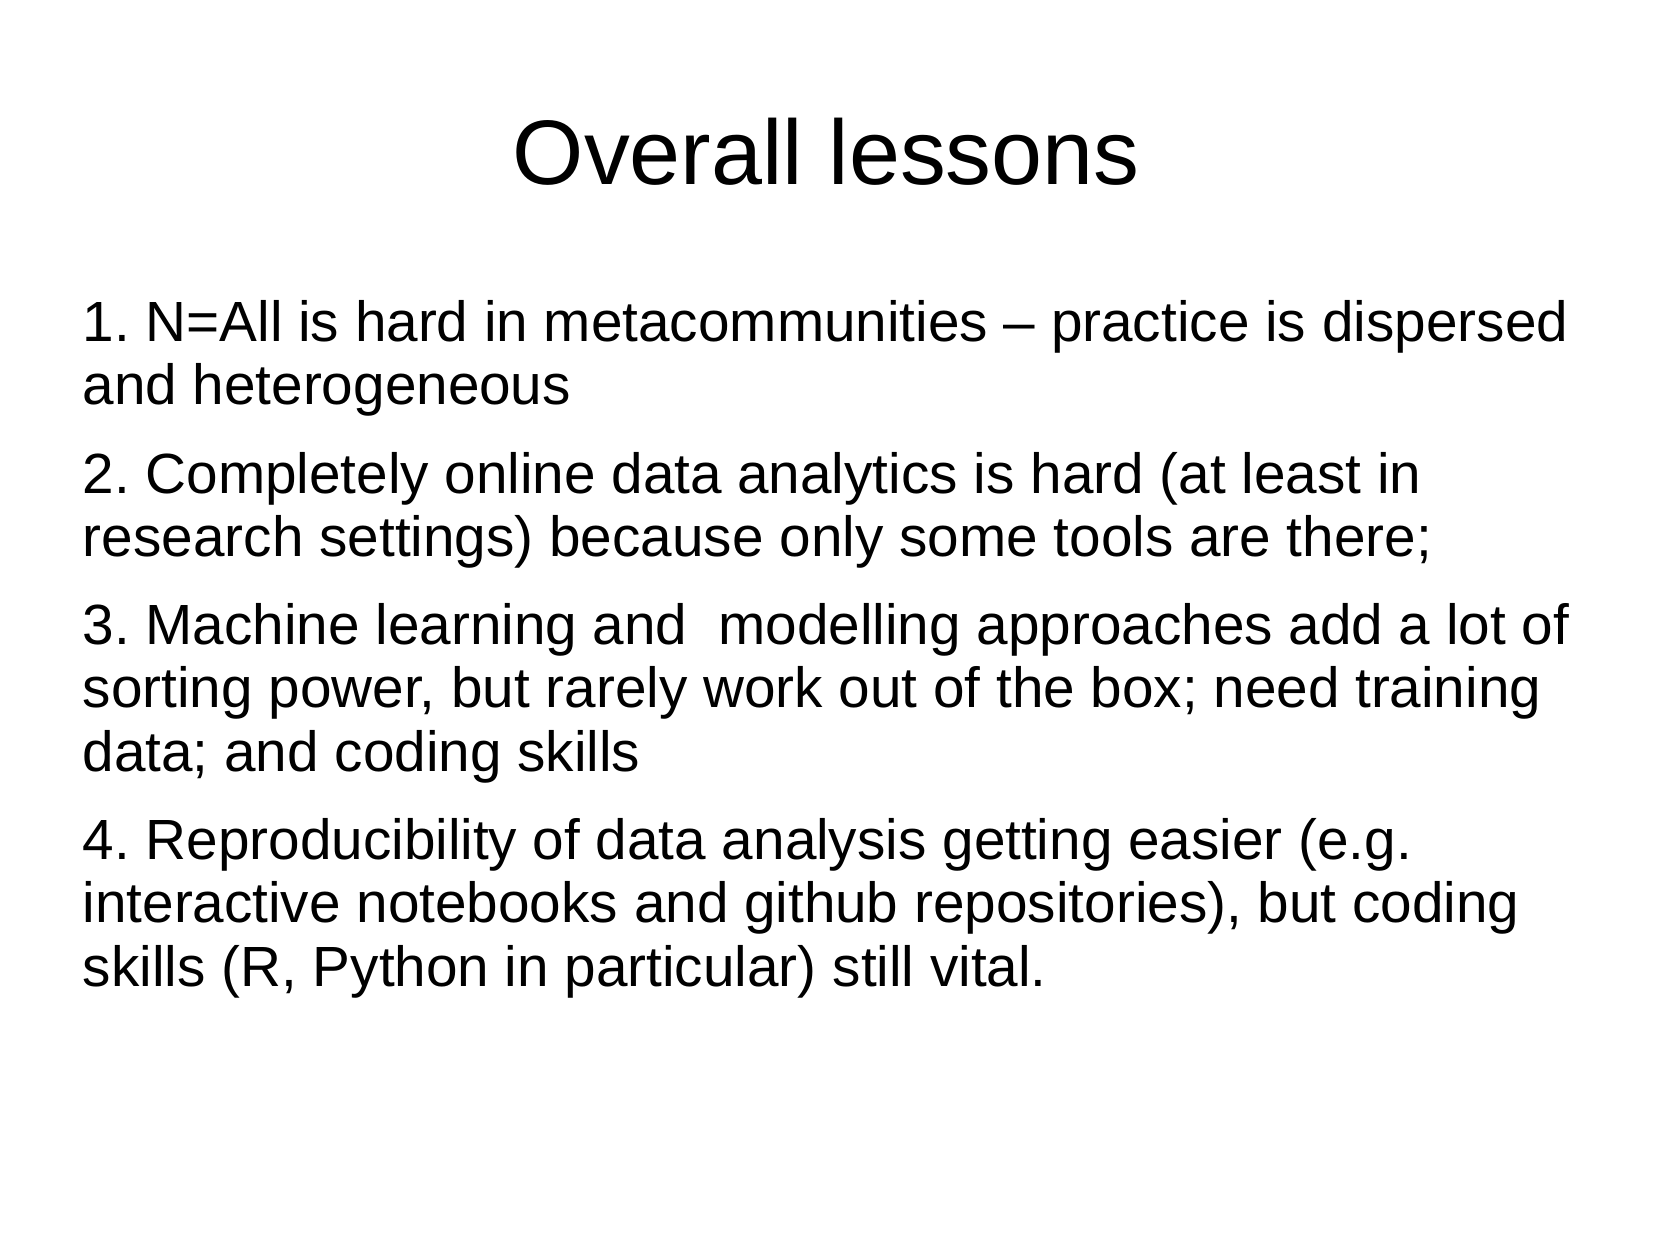

# Overall lessons
1. N=All is hard in metacommunities – practice is dispersed and heterogeneous
2. Completely online data analytics is hard (at least in research settings) because only some tools are there;
3. Machine learning and modelling approaches add a lot of sorting power, but rarely work out of the box; need training data; and coding skills
4. Reproducibility of data analysis getting easier (e.g. interactive notebooks and github repositories), but coding skills (R, Python in particular) still vital.